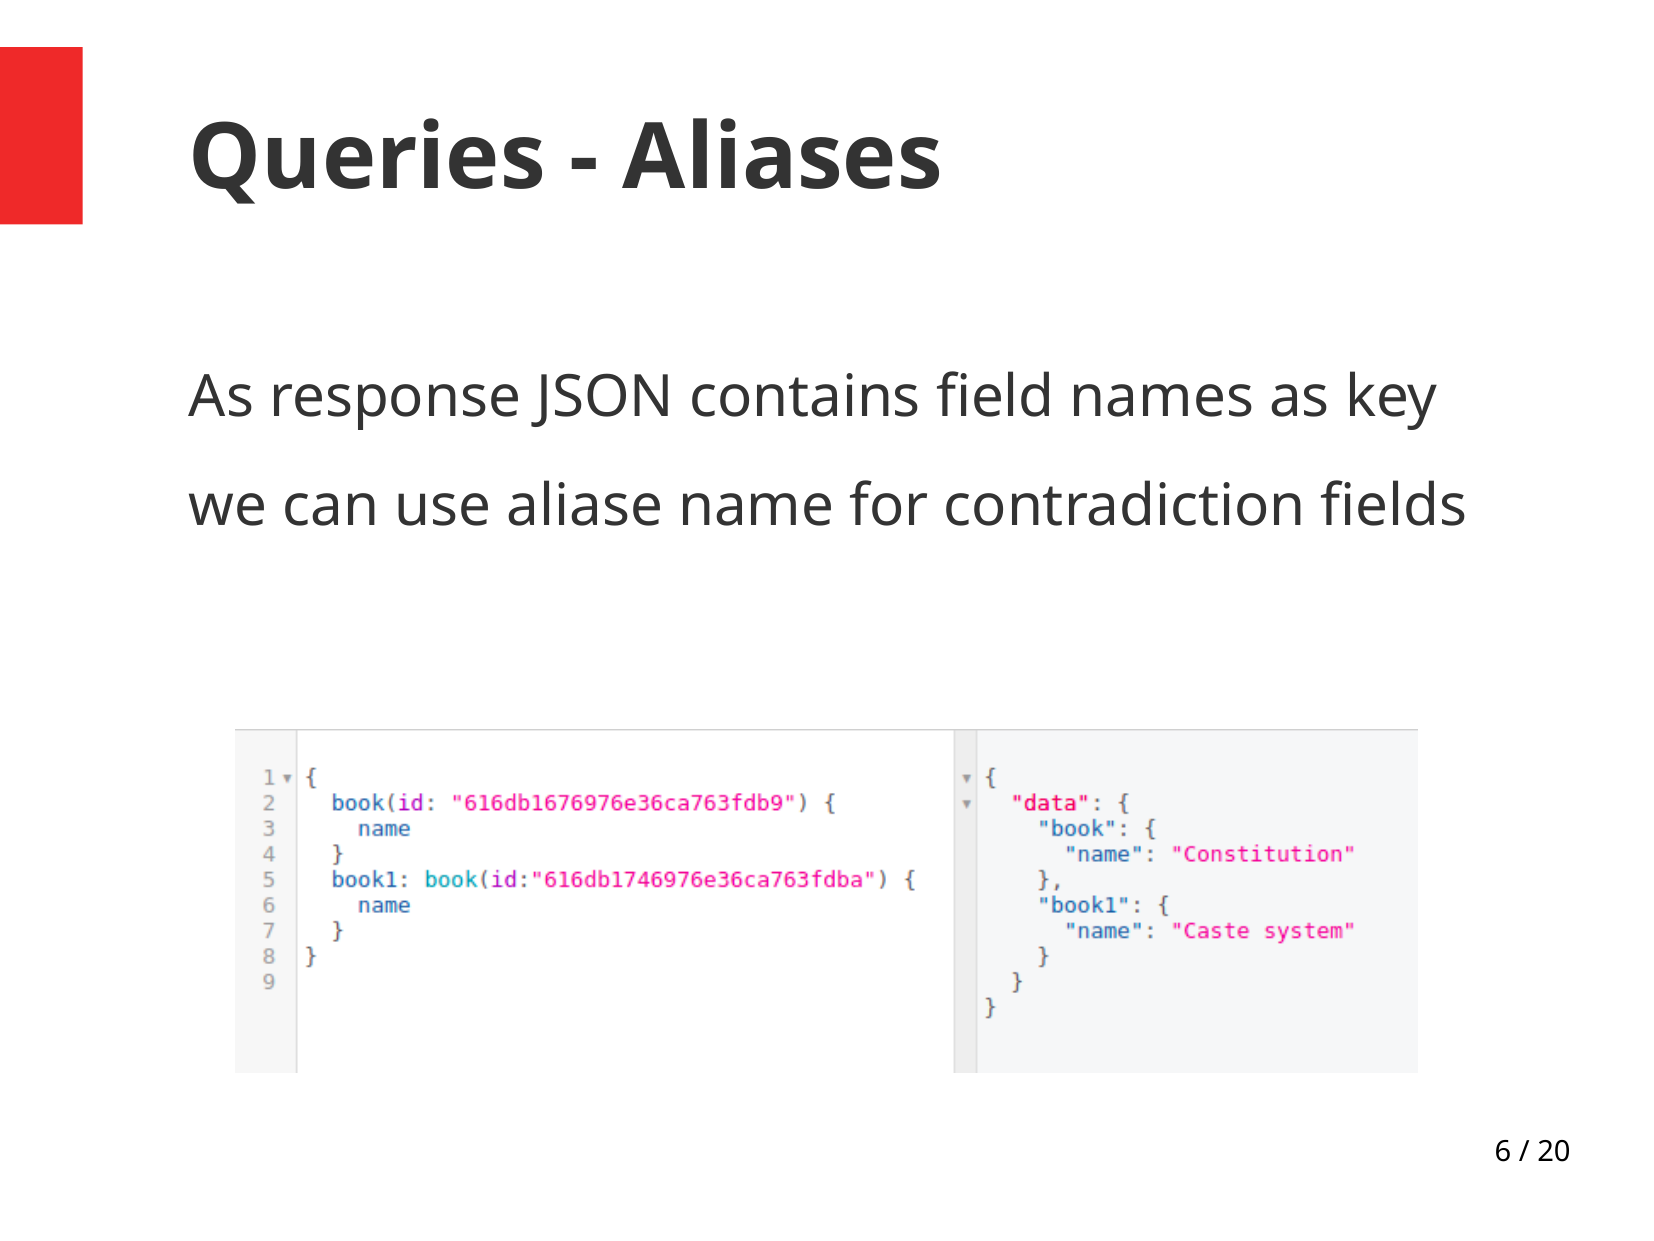

# Queries - Aliases
As response JSON contains field names as key
we can use aliase name for contradiction fields
6